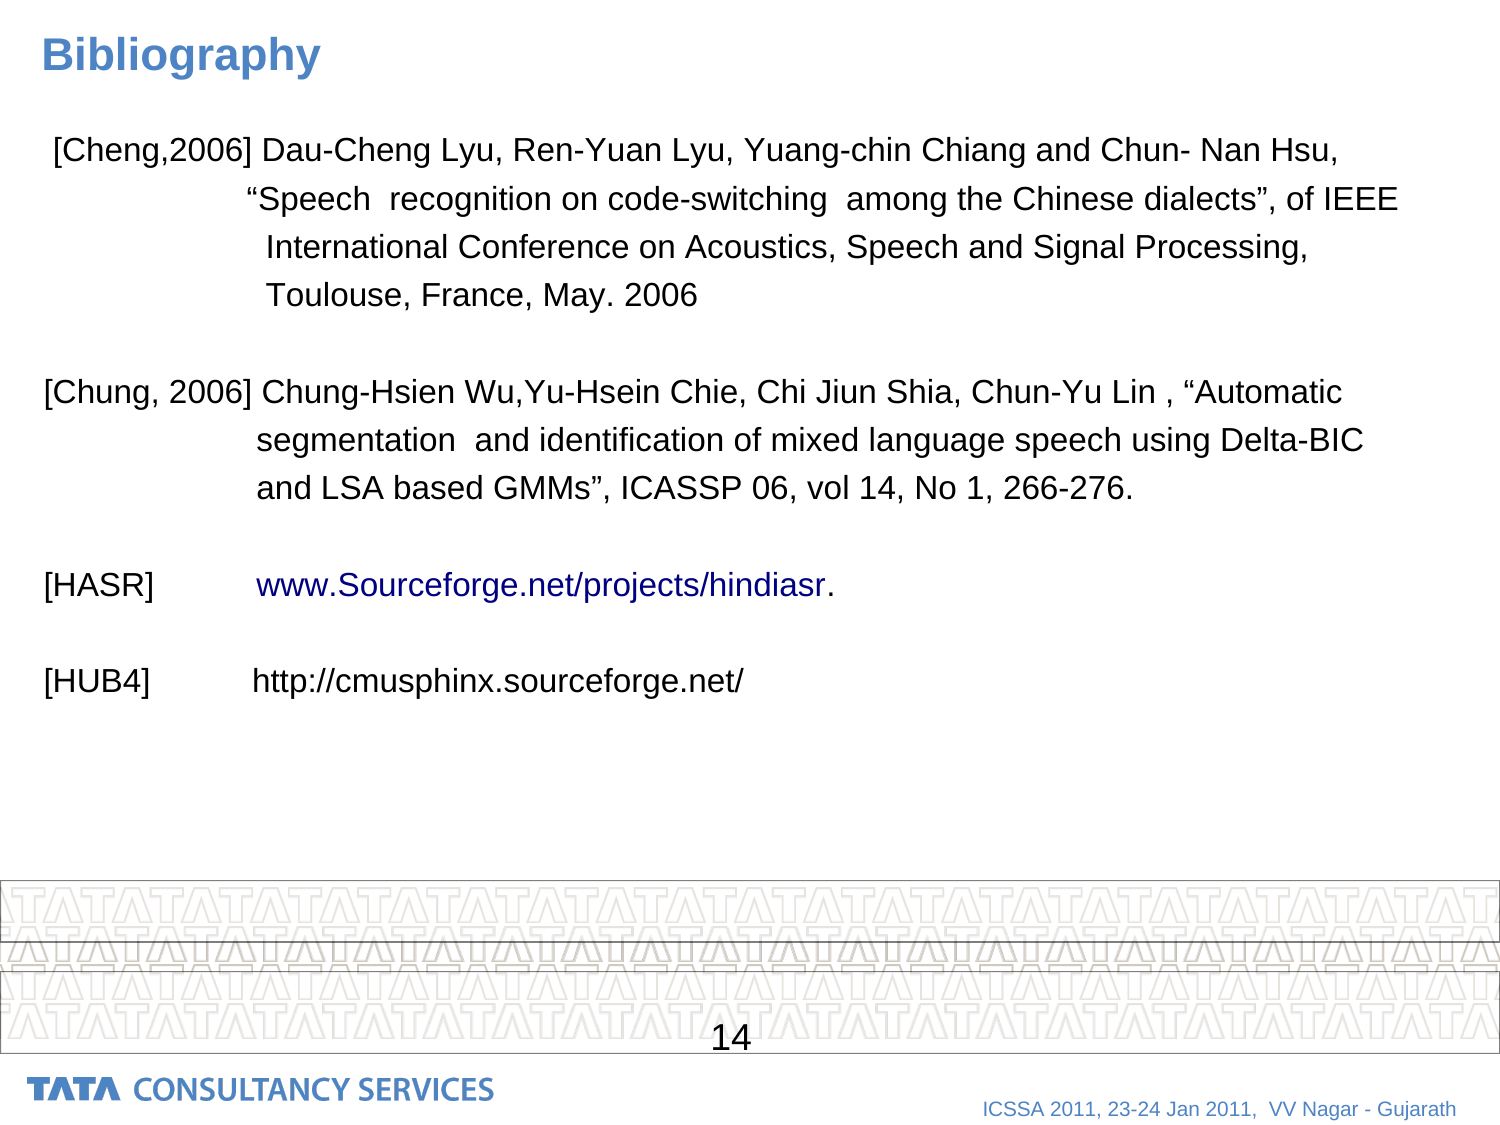

# Bibliography
 [Cheng,2006] Dau-Cheng Lyu, Ren-Yuan Lyu, Yuang-chin Chiang and Chun- Nan Hsu,
 “Speech recognition on code-switching among the Chinese dialects”, of IEEE
 International Conference on Acoustics, Speech and Signal Processing,
 Toulouse, France, May. 2006
[Chung, 2006] Chung-Hsien Wu,Yu-Hsein Chie, Chi Jiun Shia, Chun-Yu Lin , “Automatic
 segmentation and identification of mixed language speech using Delta-BIC
 and LSA based GMMs”, ICASSP 06, vol 14, No 1, 266-276.
[HASR] www.Sourceforge.net/projects/hindiasr.
[HUB4] http://cmusphinx.sourceforge.net/
14